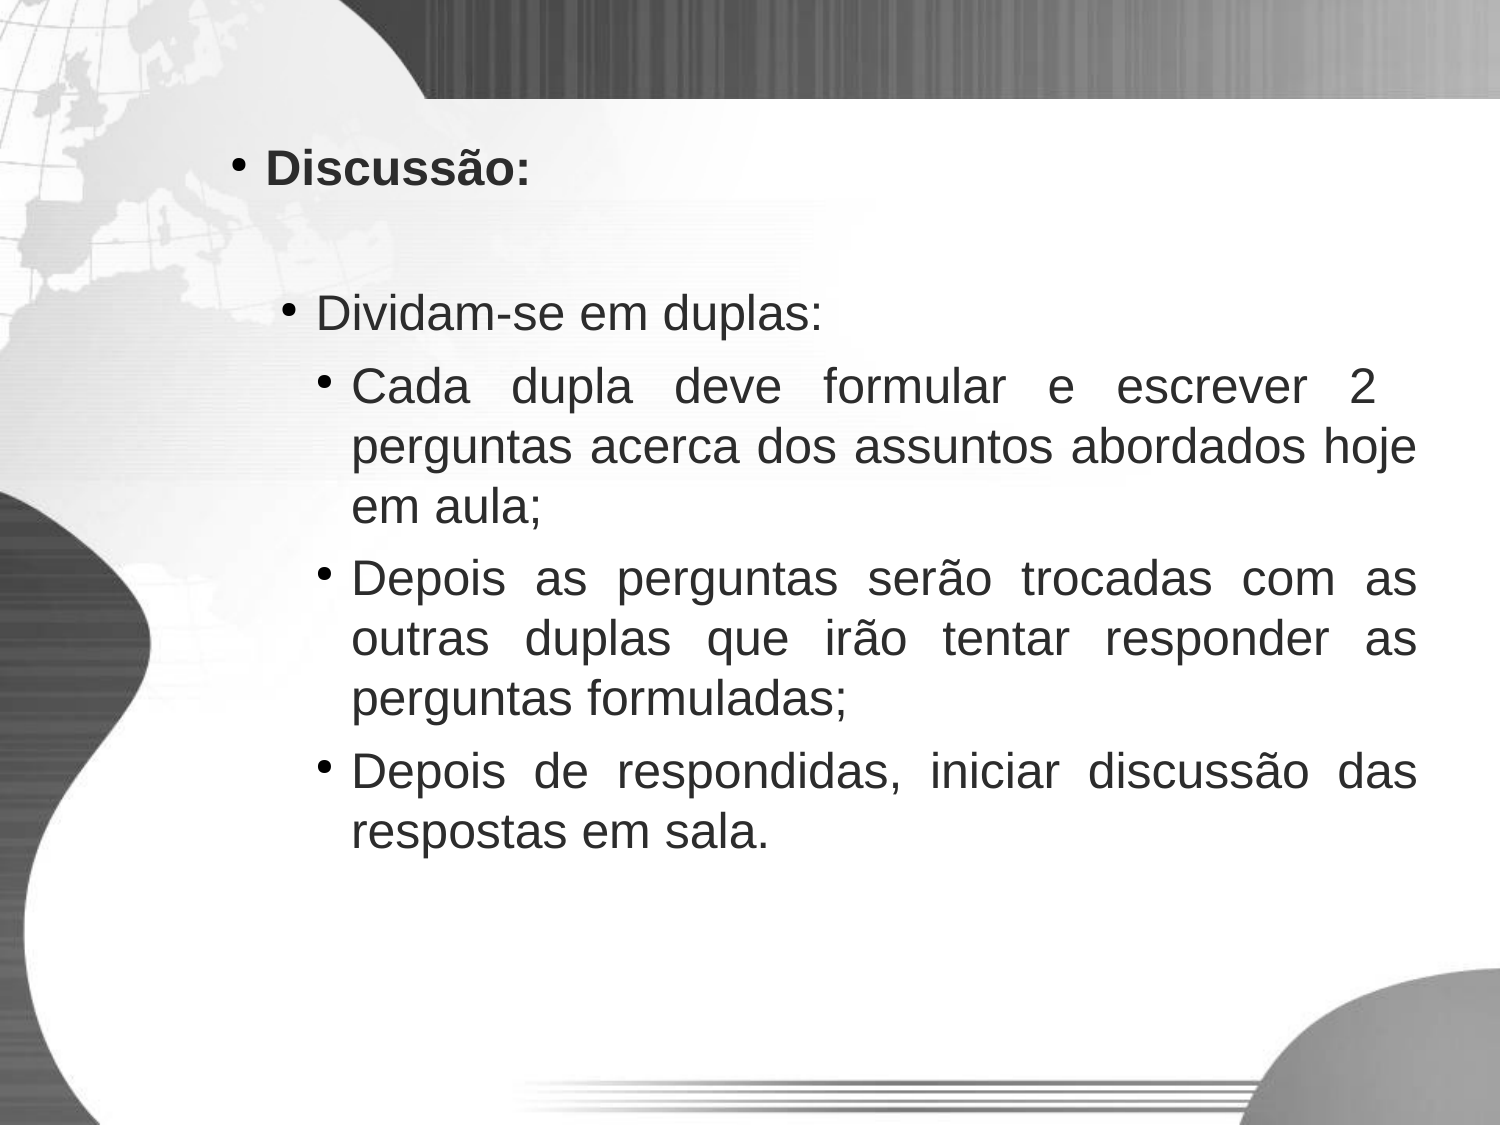

# Discussão:
Dividam-se em duplas:
Cada dupla deve formular e escrever 2 perguntas acerca dos assuntos abordados hoje em aula;
Depois as perguntas serão trocadas com as outras duplas que irão tentar responder as perguntas formuladas;
Depois de respondidas, iniciar discussão das respostas em sala.